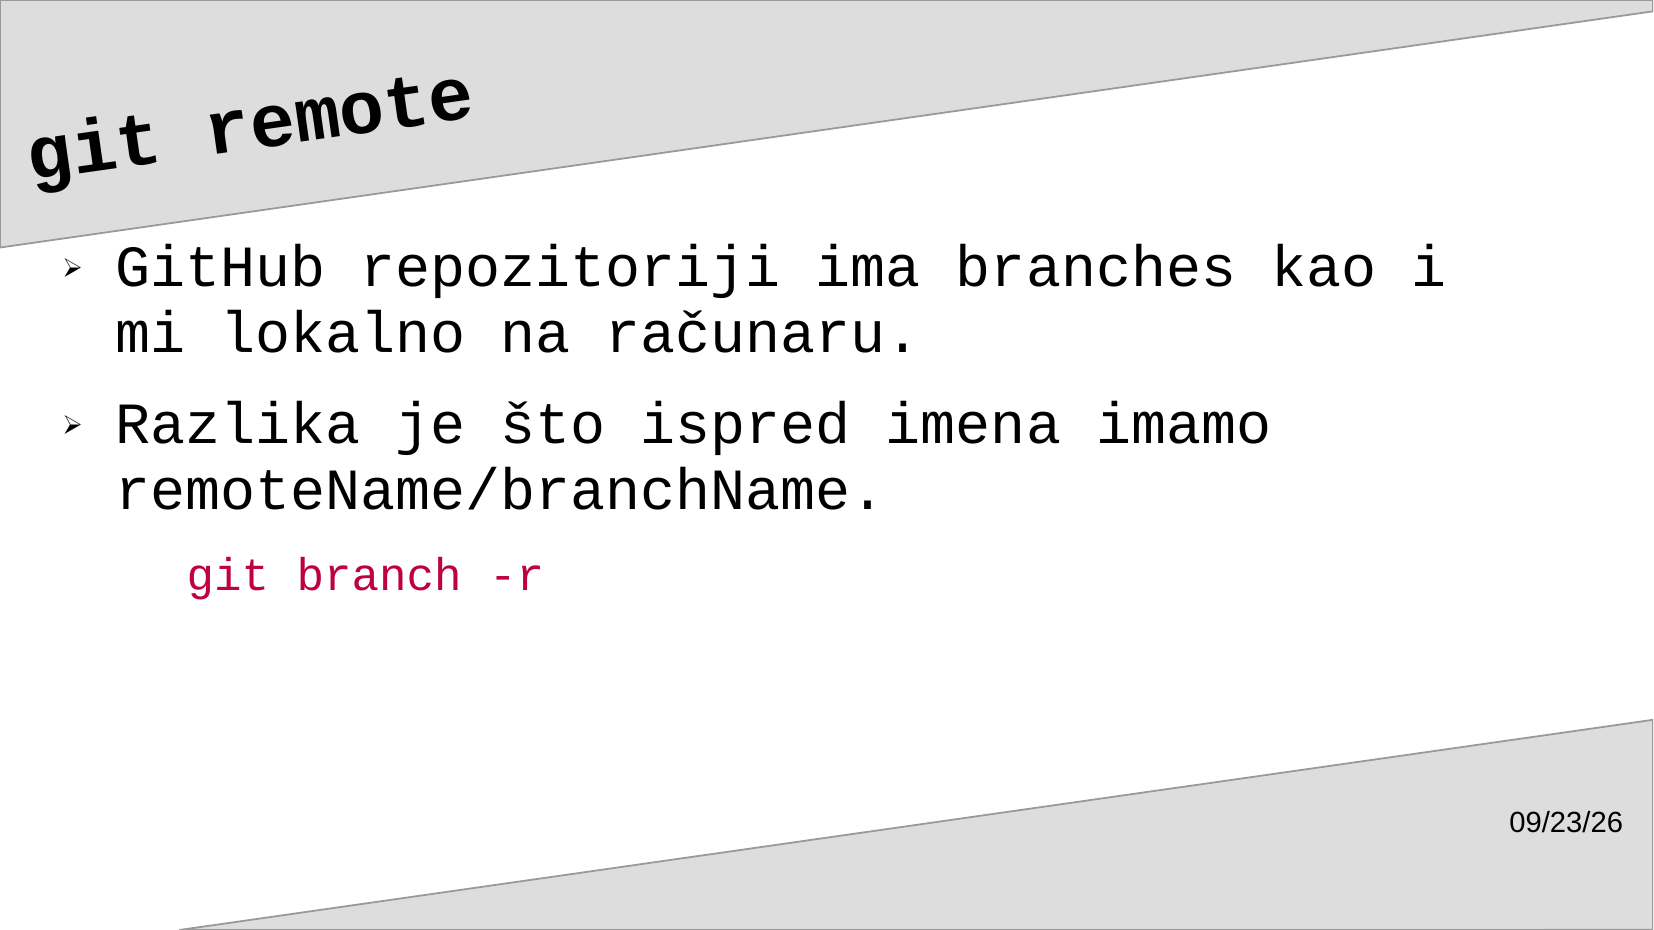

# git remote
GitHub repozitoriji ima branches kao i mi lokalno na računaru.
Razlika je što ispred imena imamo remoteName/branchName.
git branch -r
93